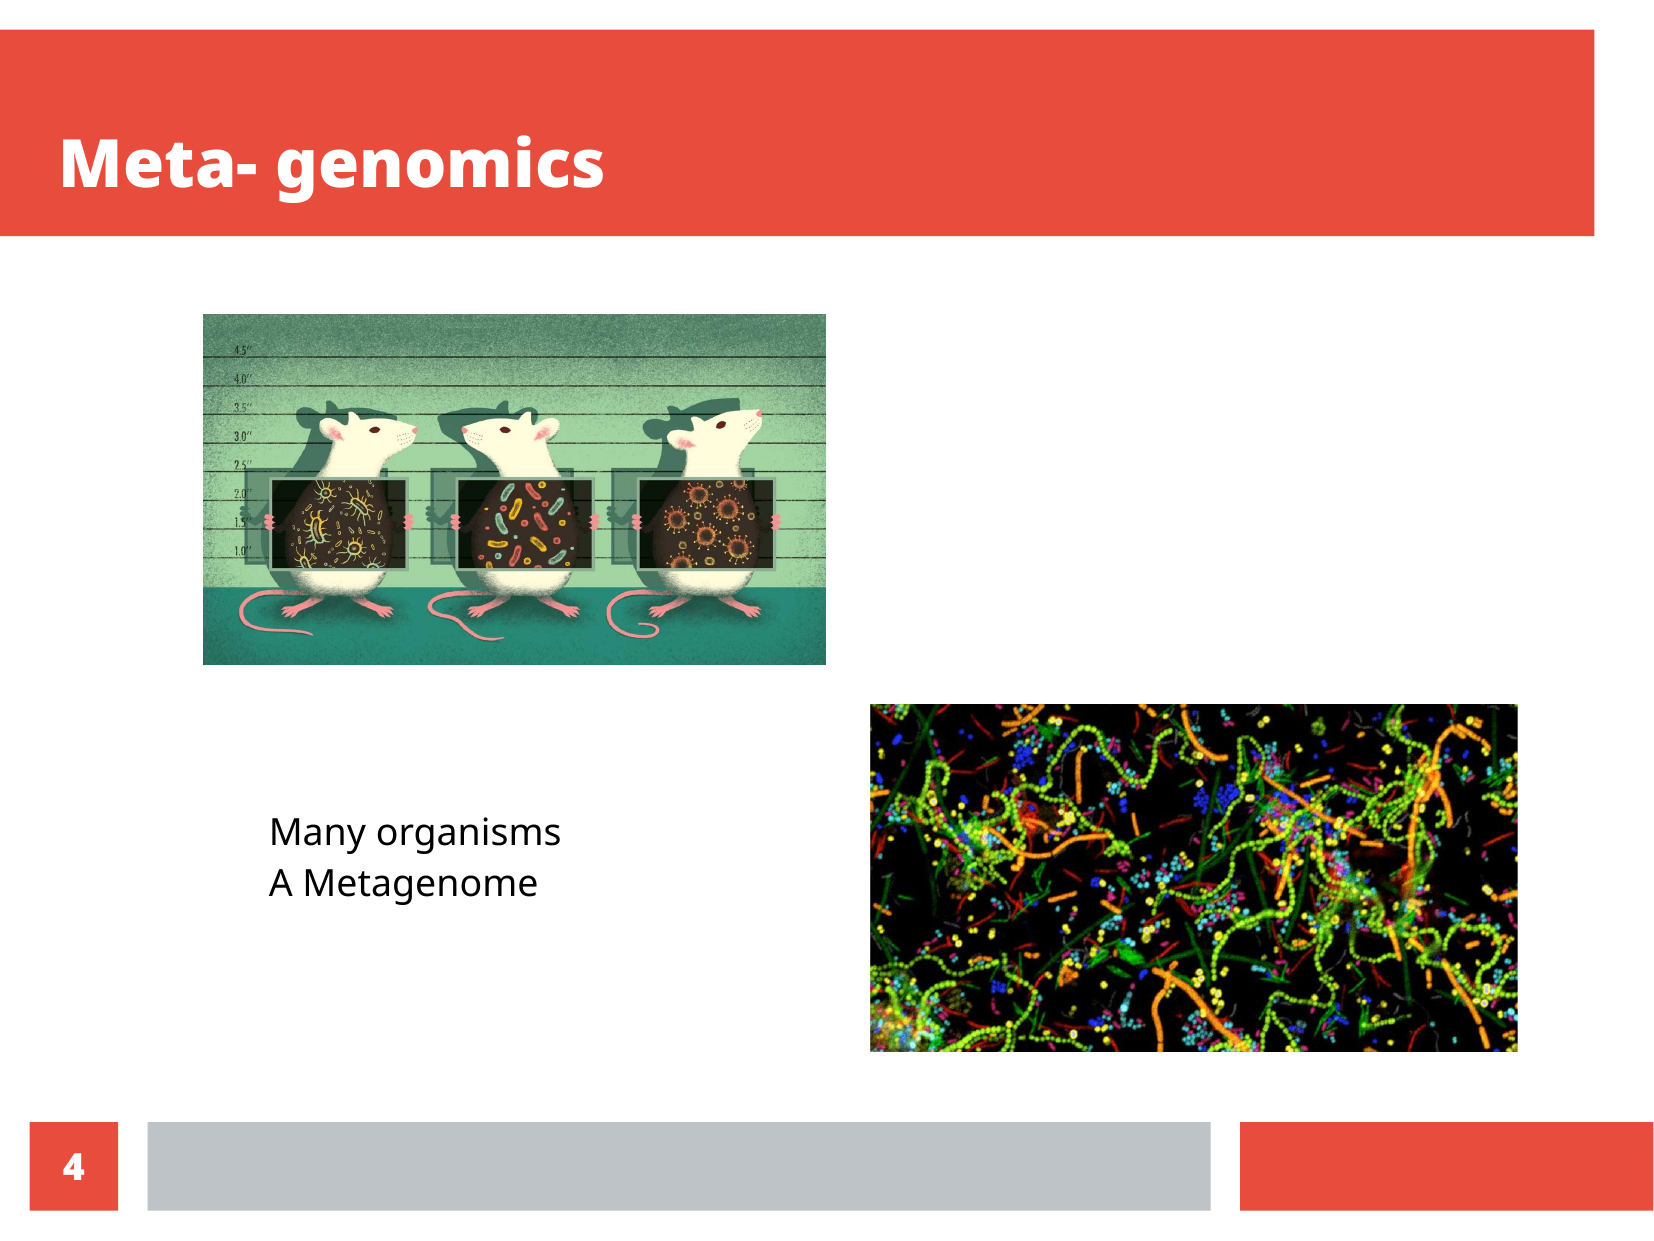

# Meta- genomics
Many organisms
A Metagenome
4